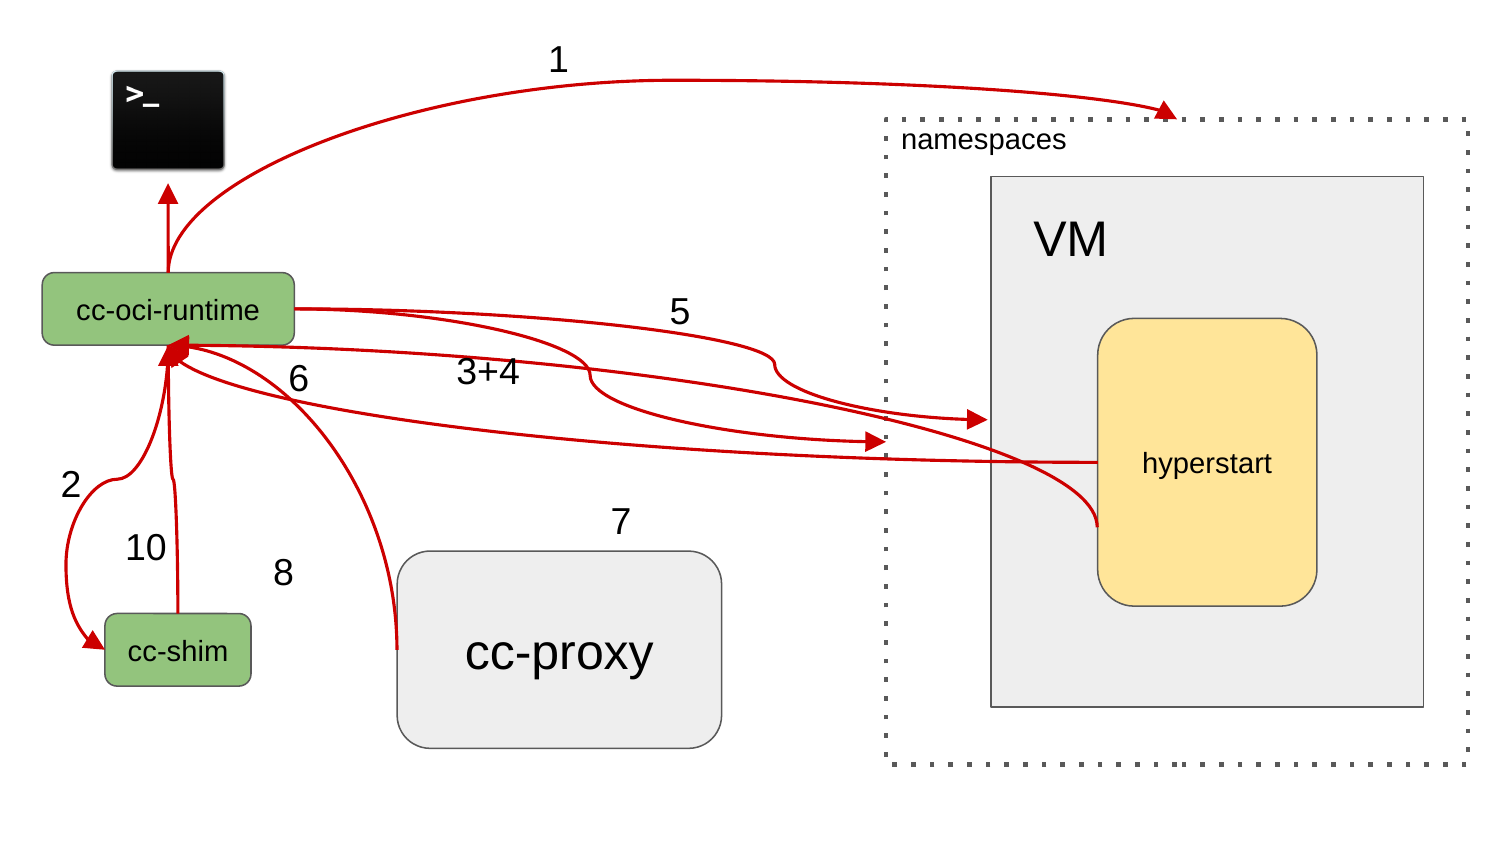

1
namespaces
VM
cc-oci-runtime
5
hyperstart
3+4
6
2
7
10
8
cc-proxy
cc-shim